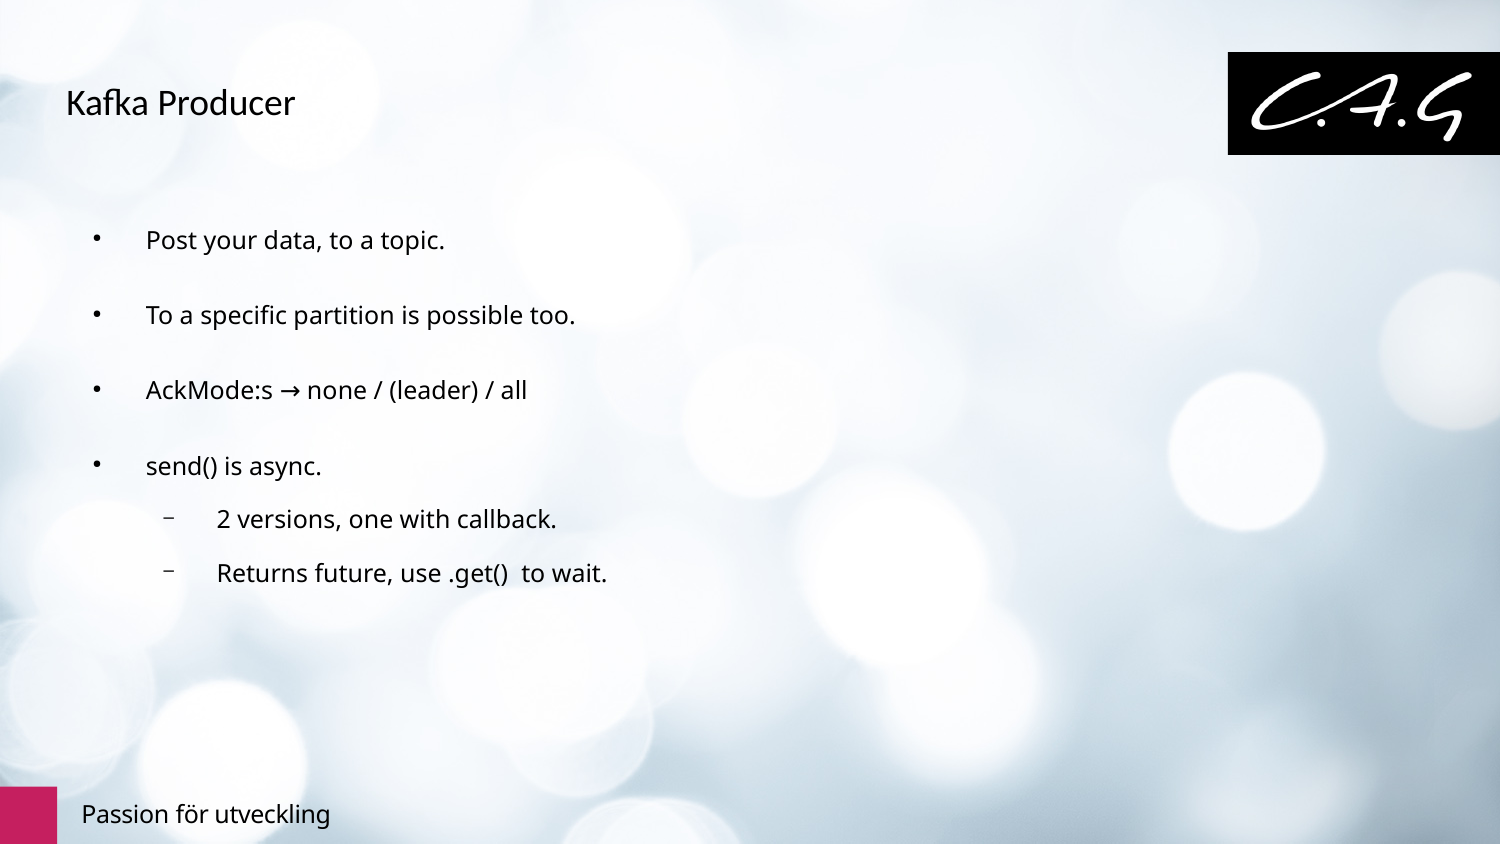

# Kafka Producer
Post your data, to a topic.
To a specific partition is possible too.
AckMode:s → none / (leader) / all
send() is async.
2 versions, one with callback.
Returns future, use .get() to wait.